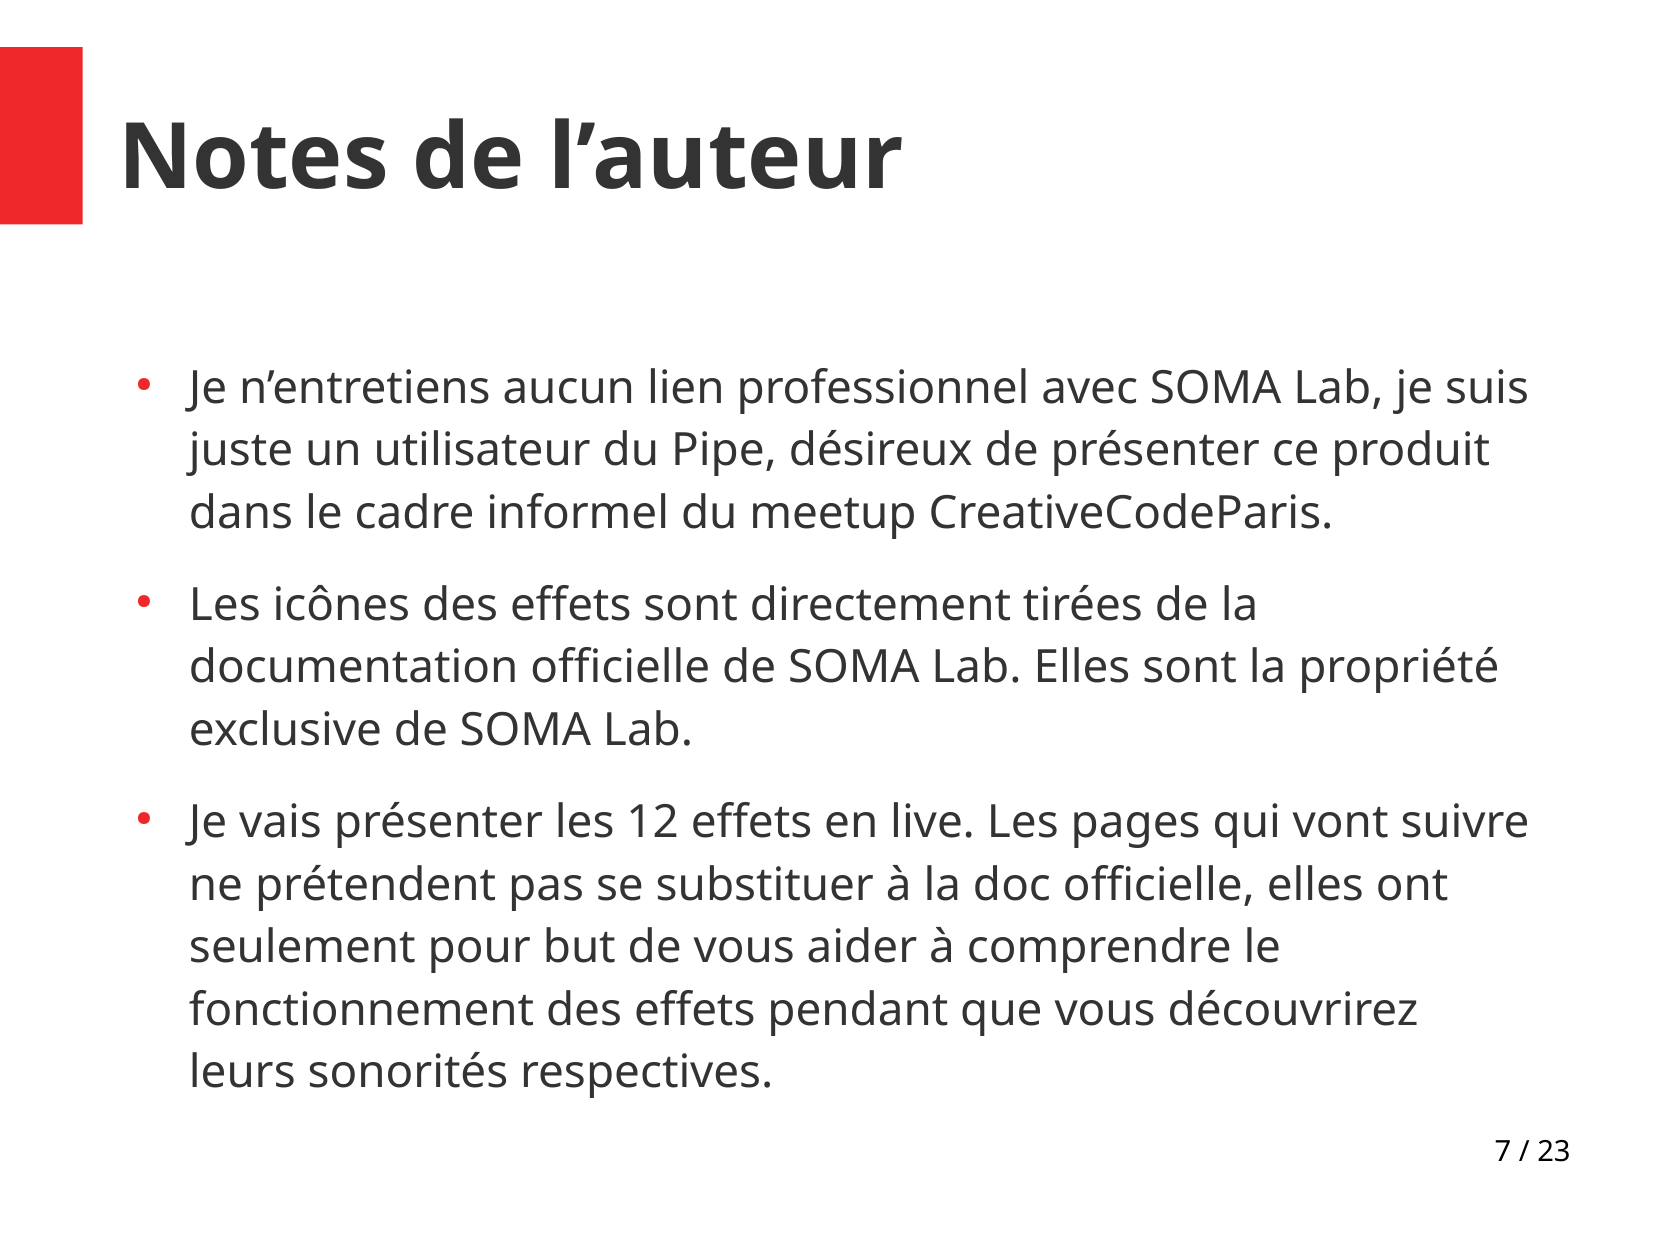

# Notes de l’auteur
Je n’entretiens aucun lien professionnel avec SOMA Lab, je suis juste un utilisateur du Pipe, désireux de présenter ce produit dans le cadre informel du meetup CreativeCodeParis.
Les icônes des effets sont directement tirées de la documentation officielle de SOMA Lab. Elles sont la propriété exclusive de SOMA Lab.
Je vais présenter les 12 effets en live. Les pages qui vont suivre ne prétendent pas se substituer à la doc officielle, elles ont seulement pour but de vous aider à comprendre le fonctionnement des effets pendant que vous découvrirez leurs sonorités respectives.
7